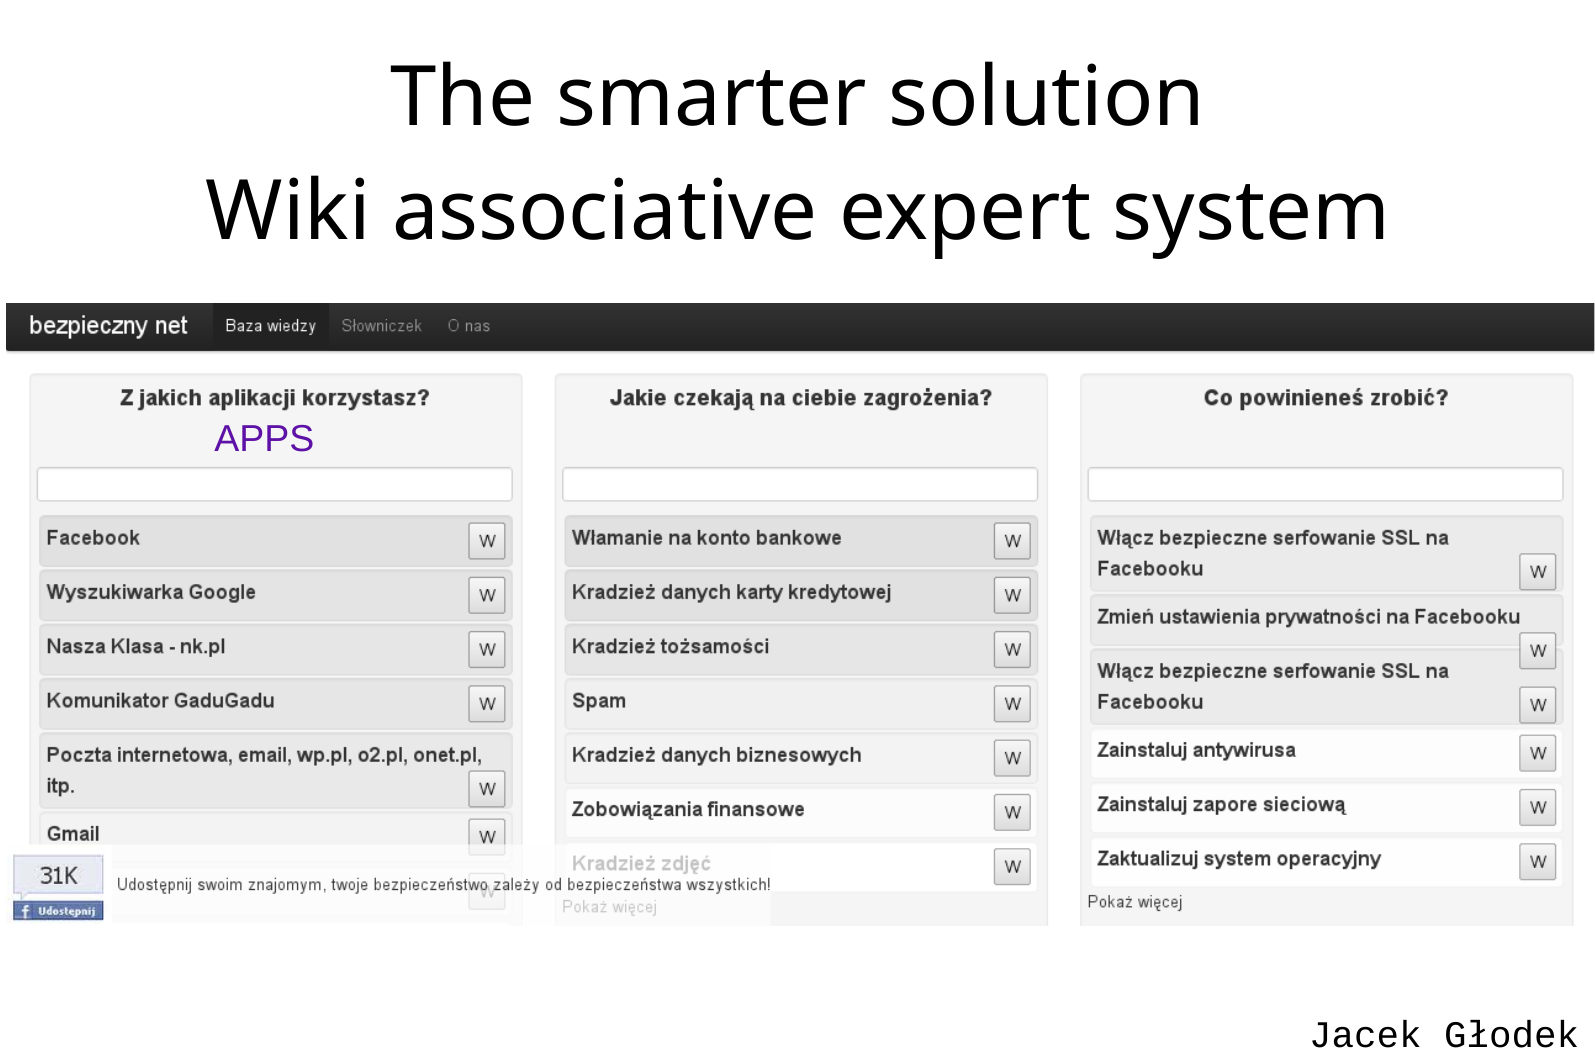

The smarter solution
Wiki associative expert system
APPS
Jacek Głodek